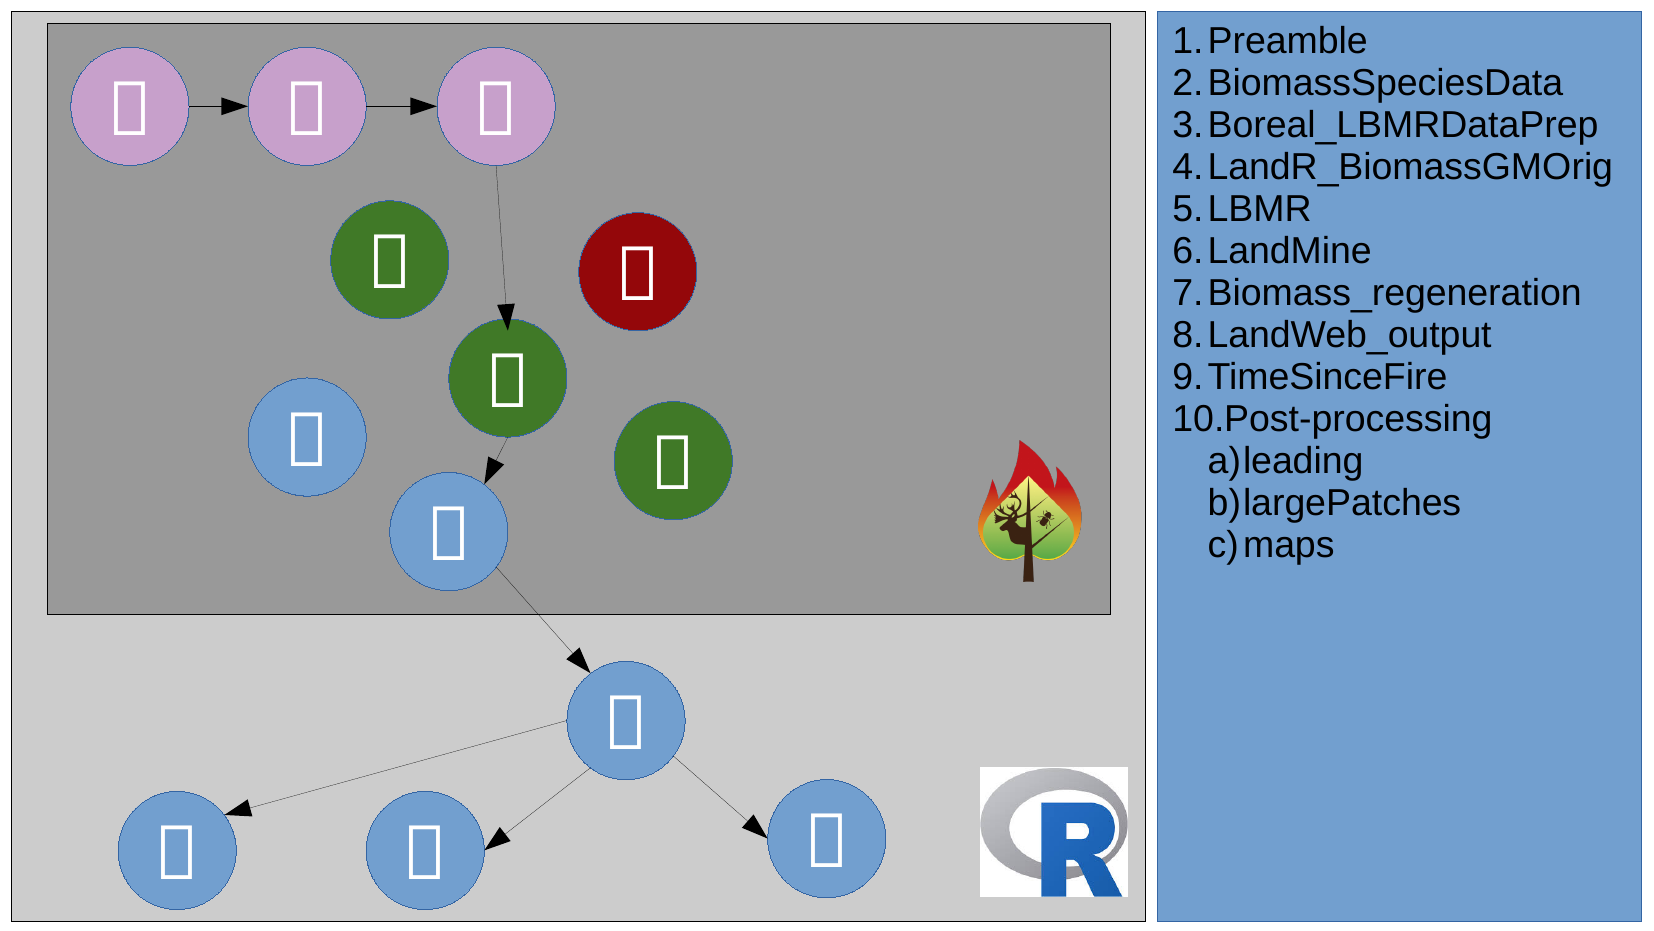

Preamble
BiomassSpeciesData
Boreal_LBMRDataPrep
LandR_BiomassGMOrig
LBMR
LandMine
Biomass_regeneration
LandWeb_output
TimeSinceFire
Post-processing
leading
largePatches
maps












